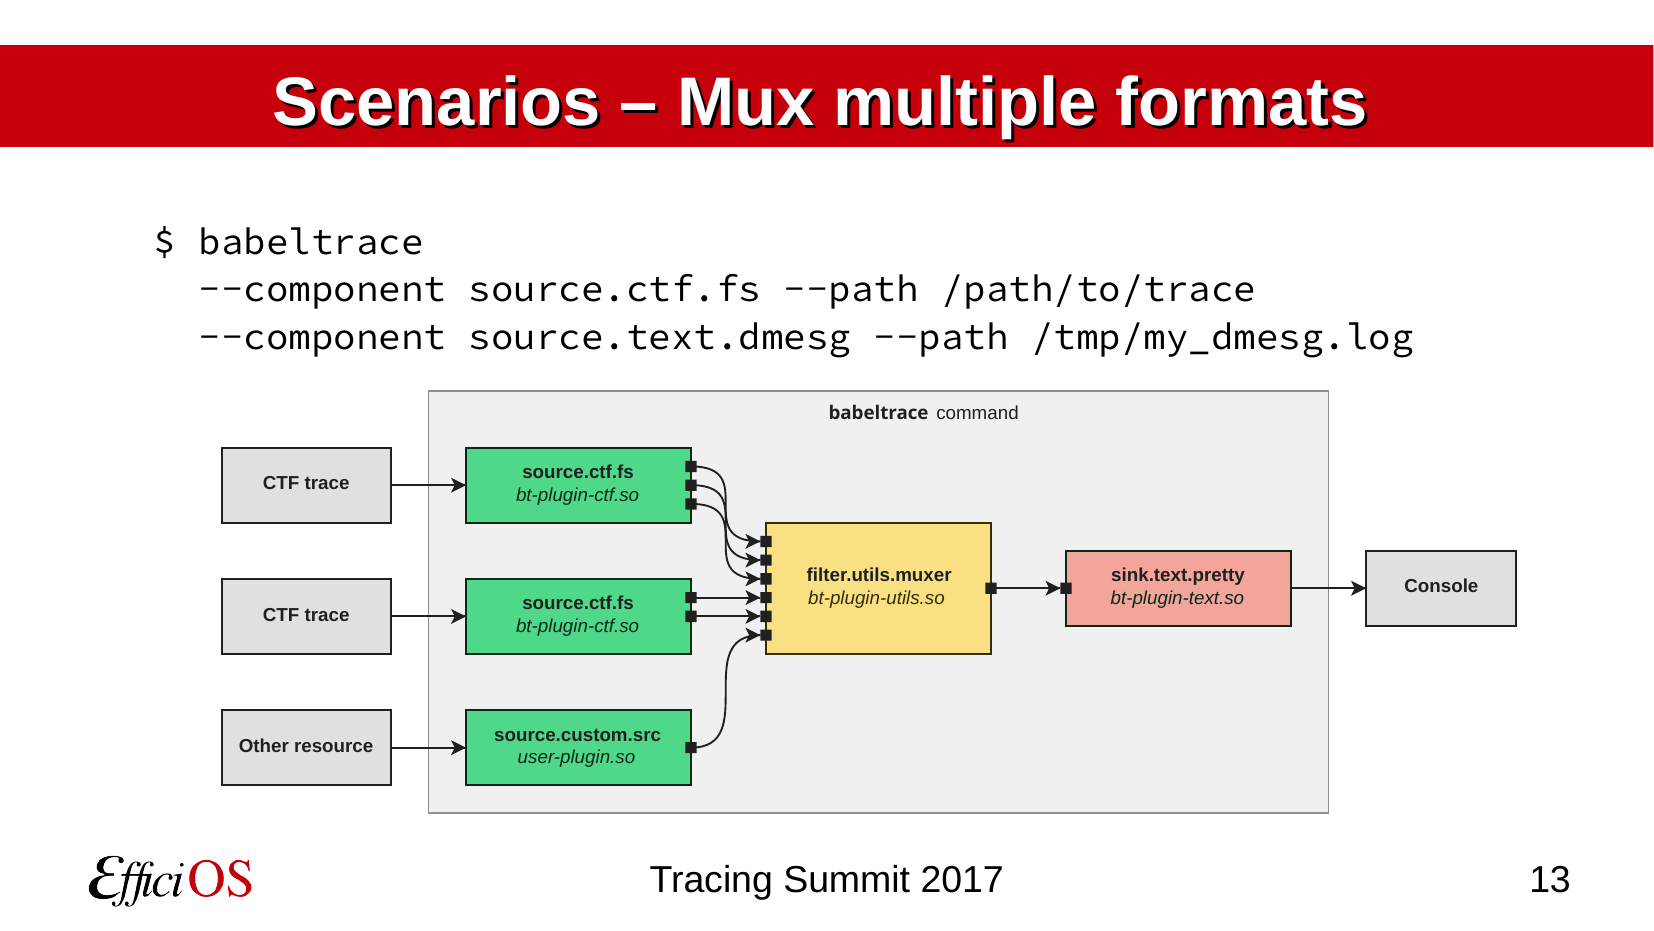

# Scenarios – Mux multiple formats
$ babeltrace
 --component source.ctf.fs --path /path/to/trace
 --component source.text.dmesg --path /tmp/my_dmesg.log
Tracing Summit 2017
13